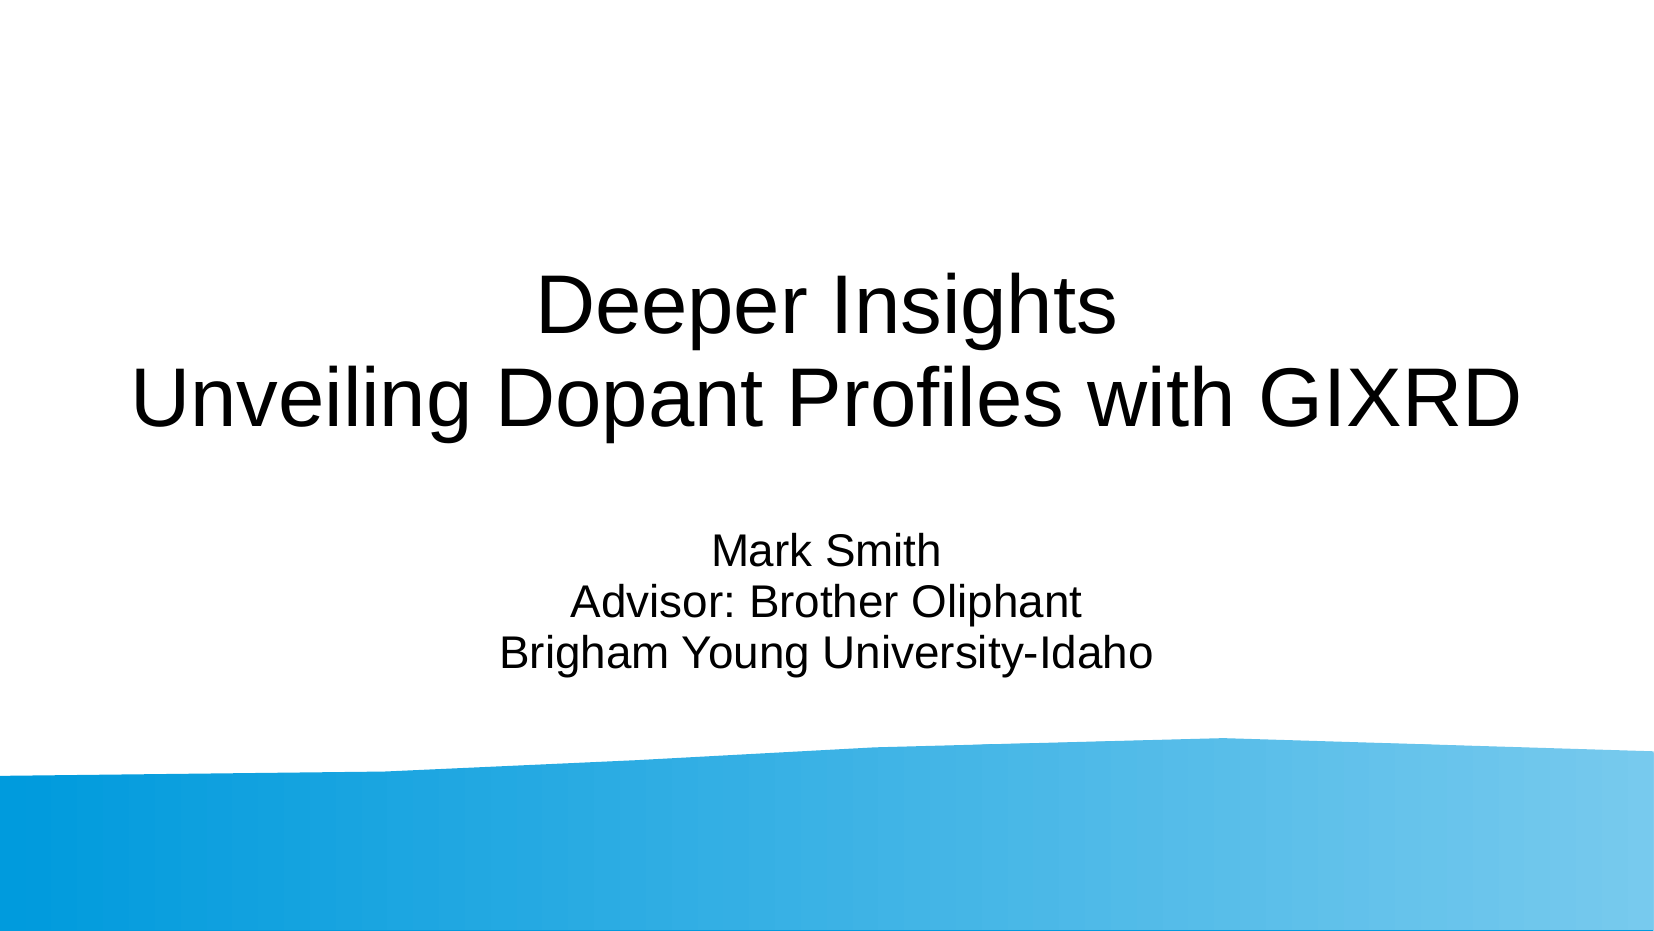

# Deeper Insights Unveiling Dopant Profiles with GIXRD
Mark Smith
Advisor: Brother Oliphant
Brigham Young University-Idaho